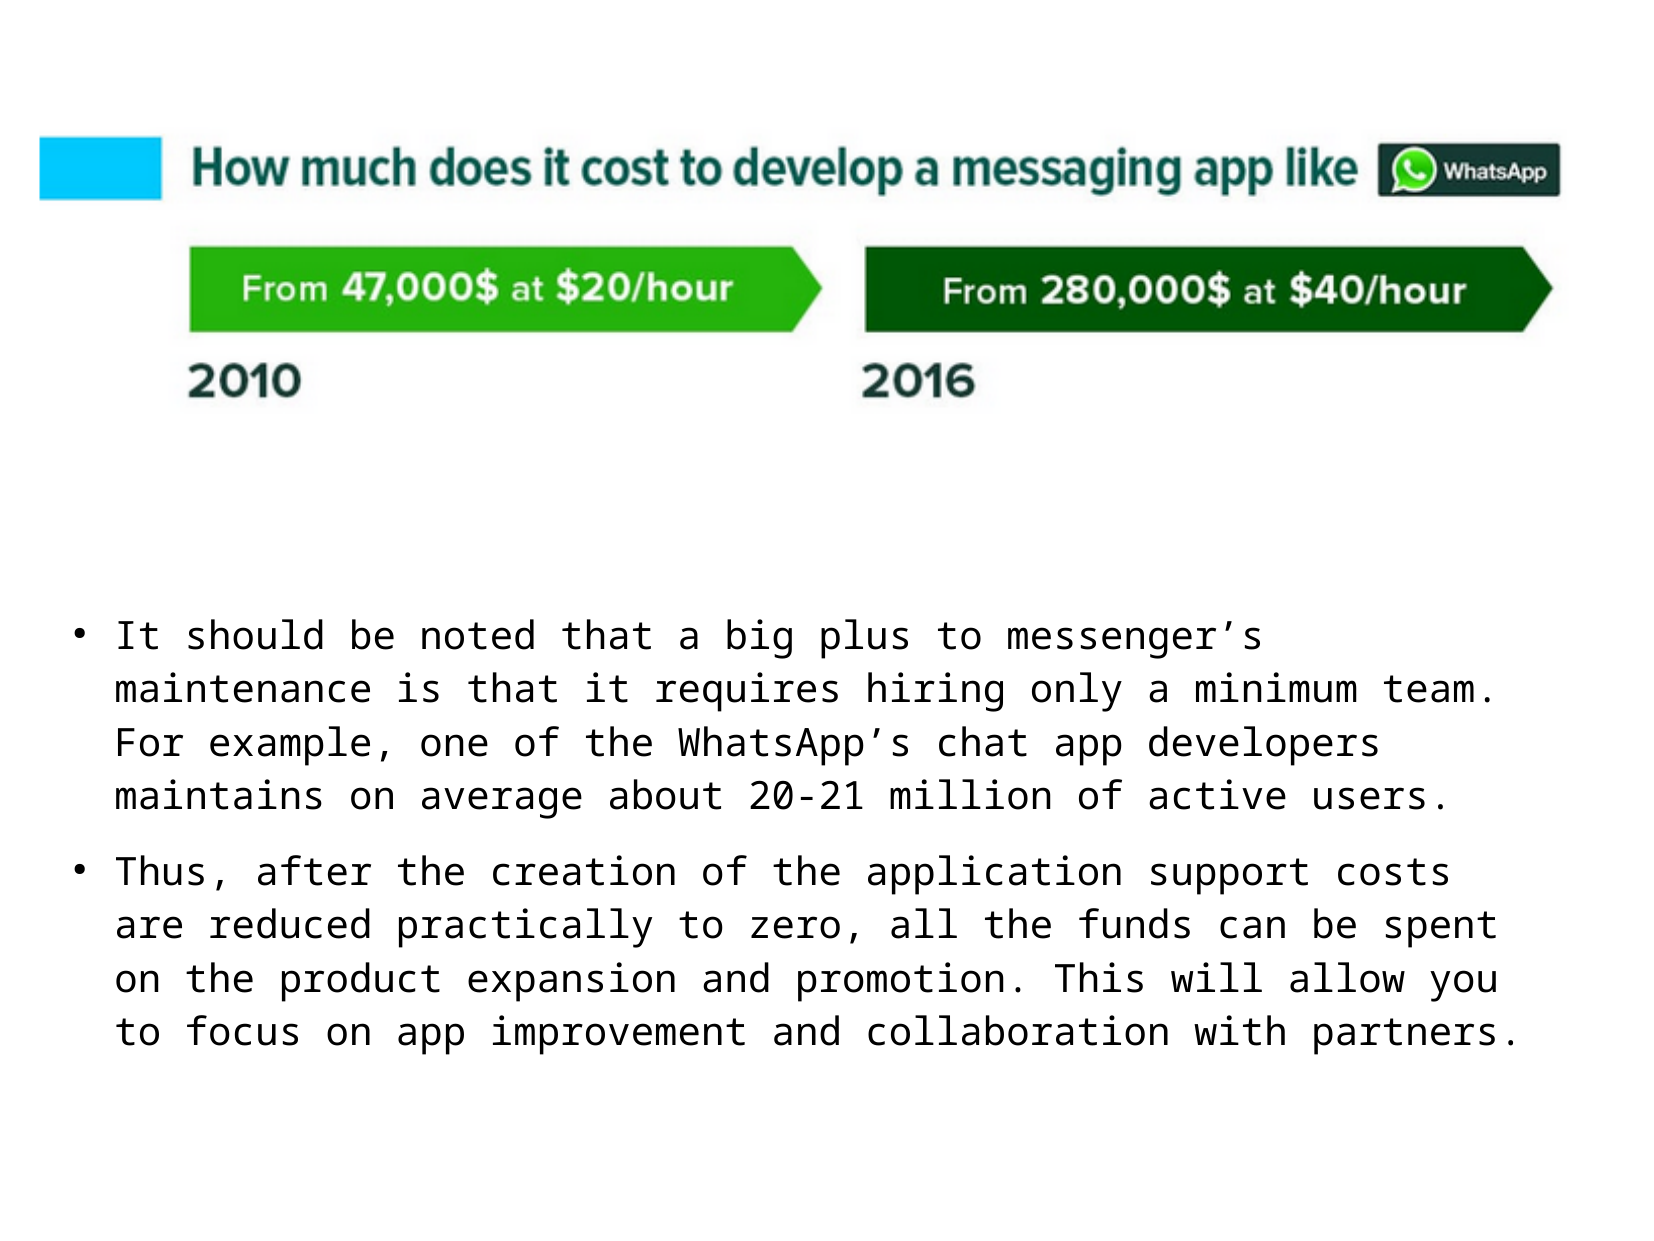

# It should be noted that a big plus to messenger’s maintenance is that it requires hiring only a minimum team. For example, one of the WhatsApp’s chat app developers maintains on average about 20-21 million of active users.
Thus, after the creation of the application support costs are reduced practically to zero, all the funds can be spent on the product expansion and promotion. This will allow you to focus on app improvement and collaboration with partners.